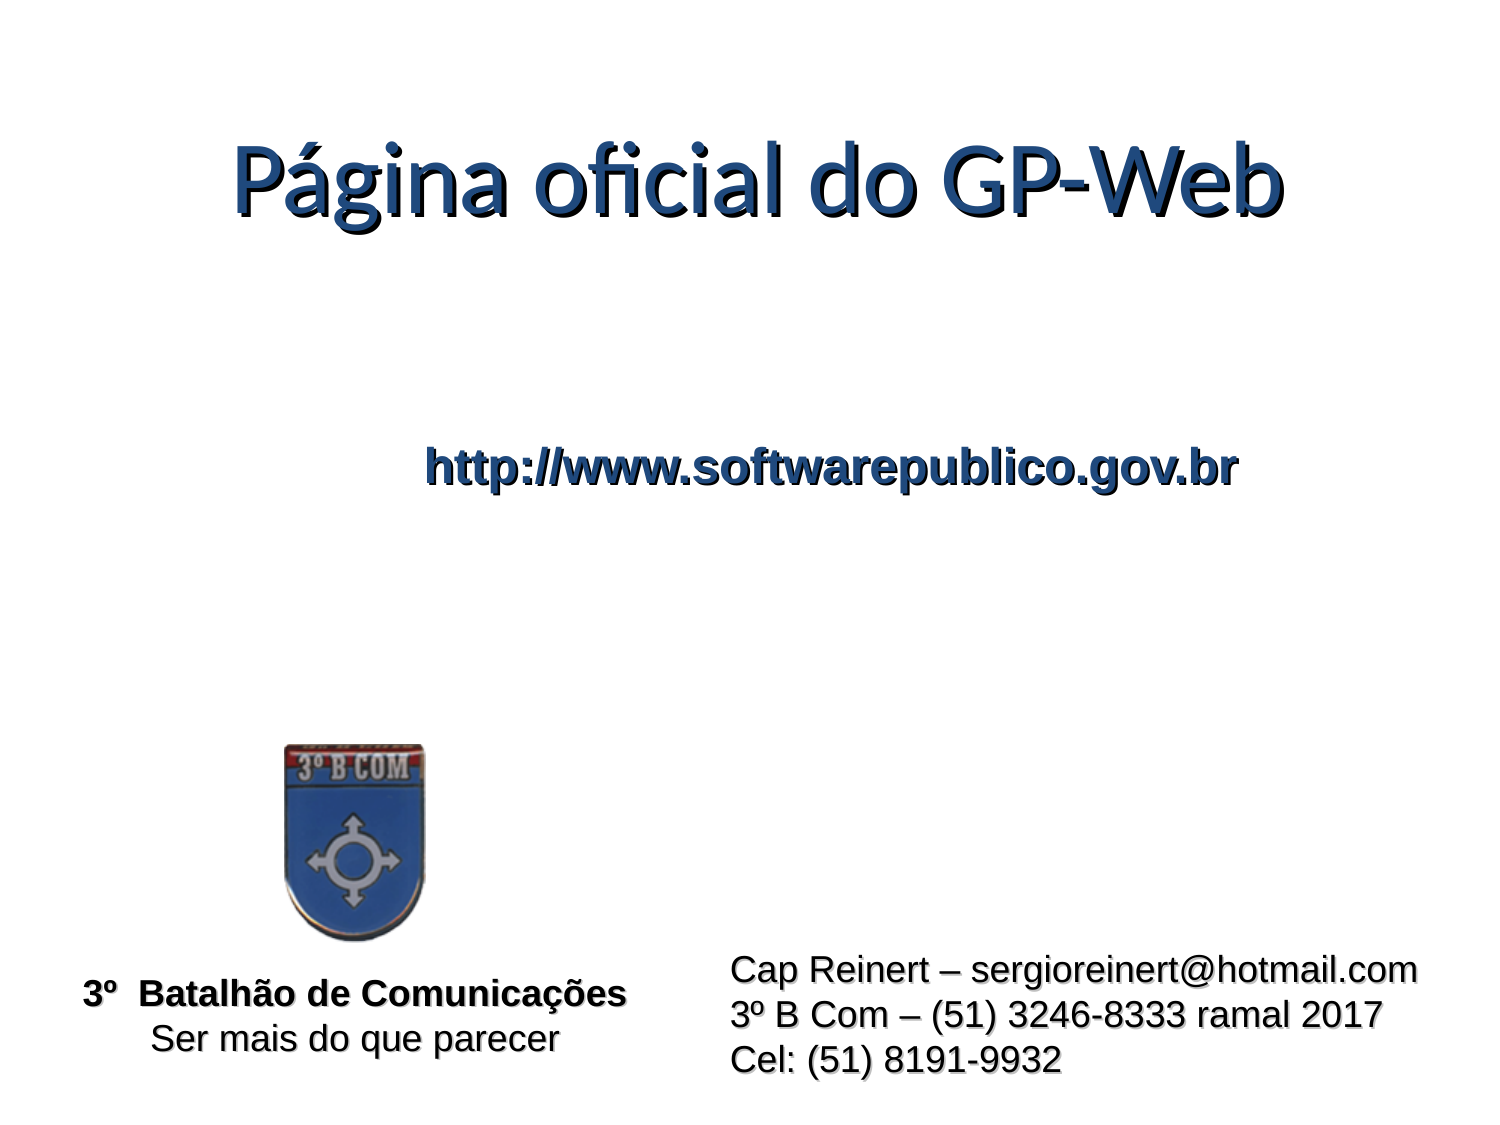

Página oficial do GP-Web
http://www.softwarepublico.gov.br
Cap Reinert – sergioreinert@hotmail.com
3º B Com – (51) 3246-8333 ramal 2017
Cel: (51) 8191-9932
3º Batalhão de Comunicações
Ser mais do que parecer